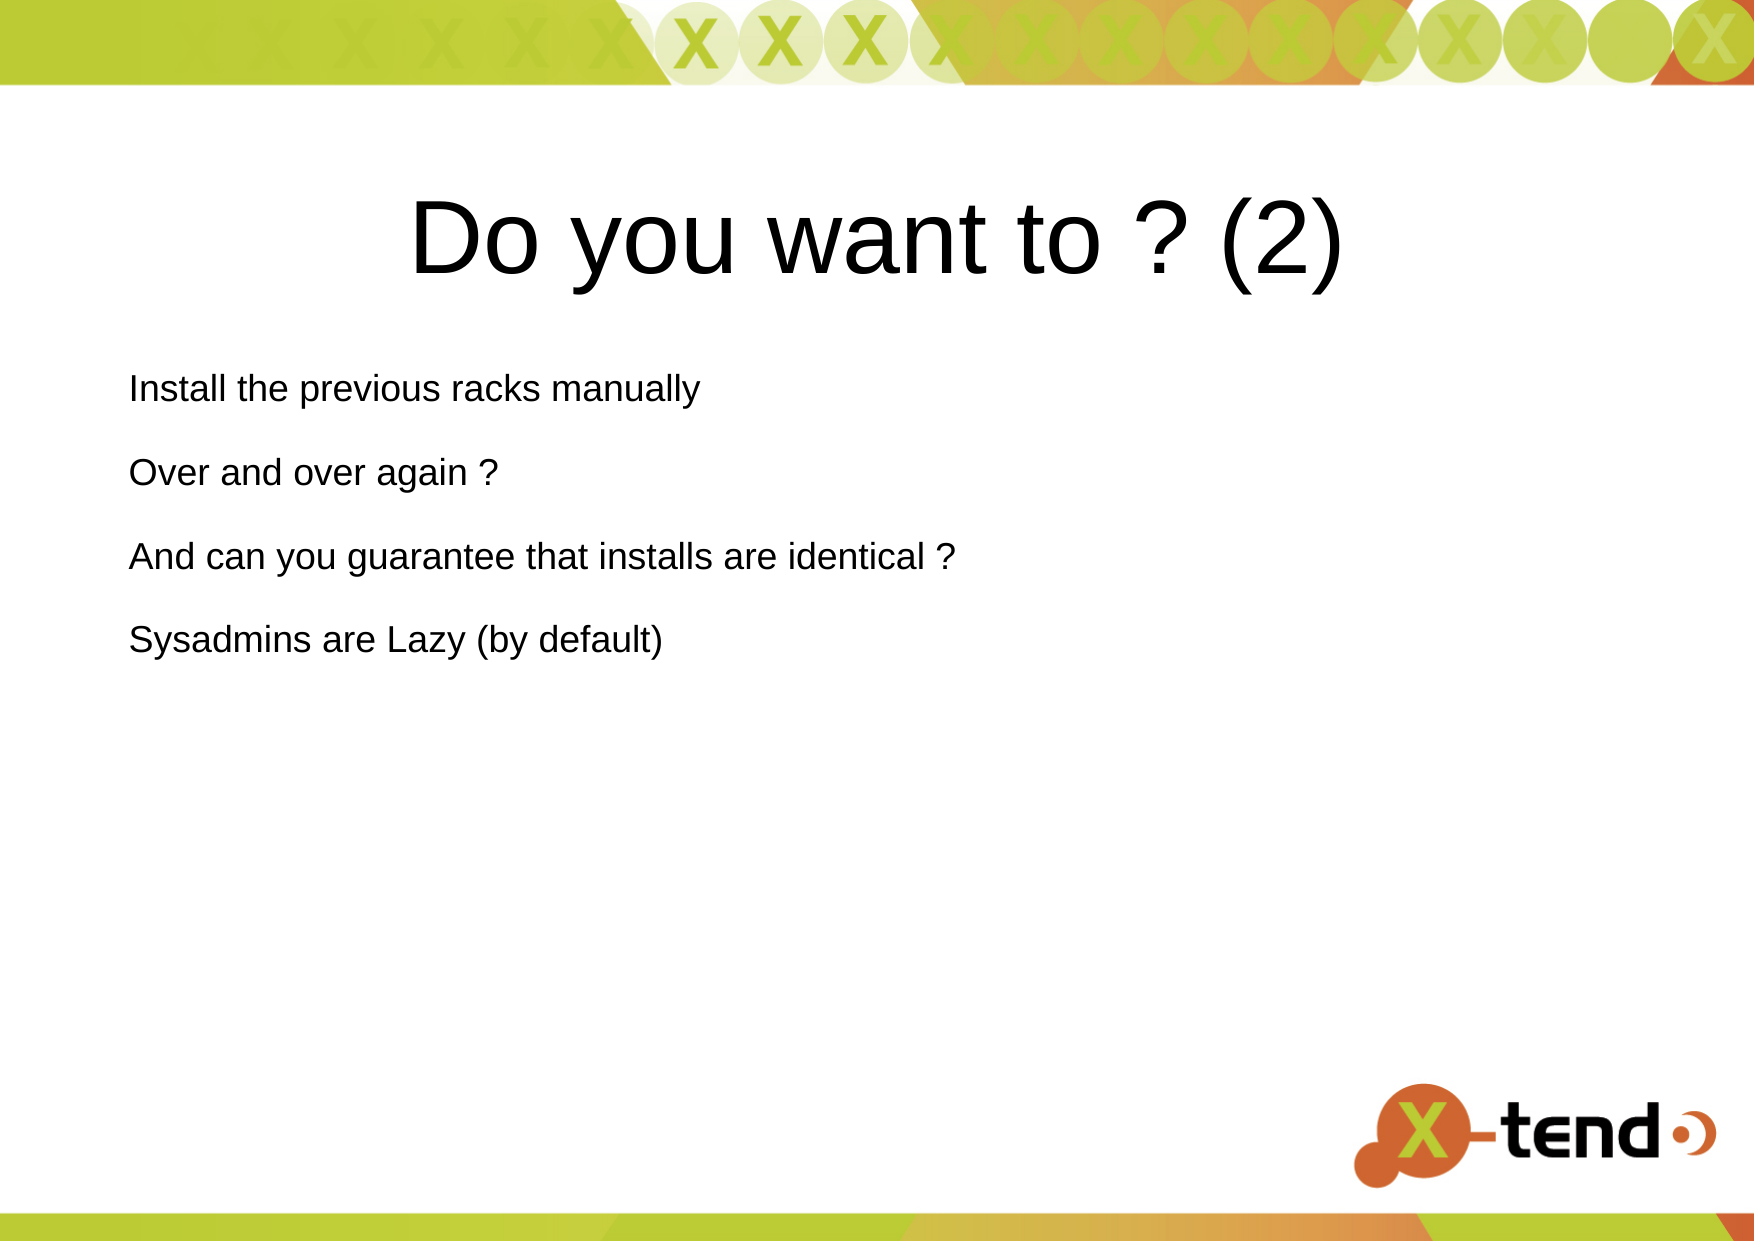

# Do you want to ? (2)
Install the previous racks manually
Over and over again ?
And can you guarantee that installs are identical ?
Sysadmins are Lazy (by default)